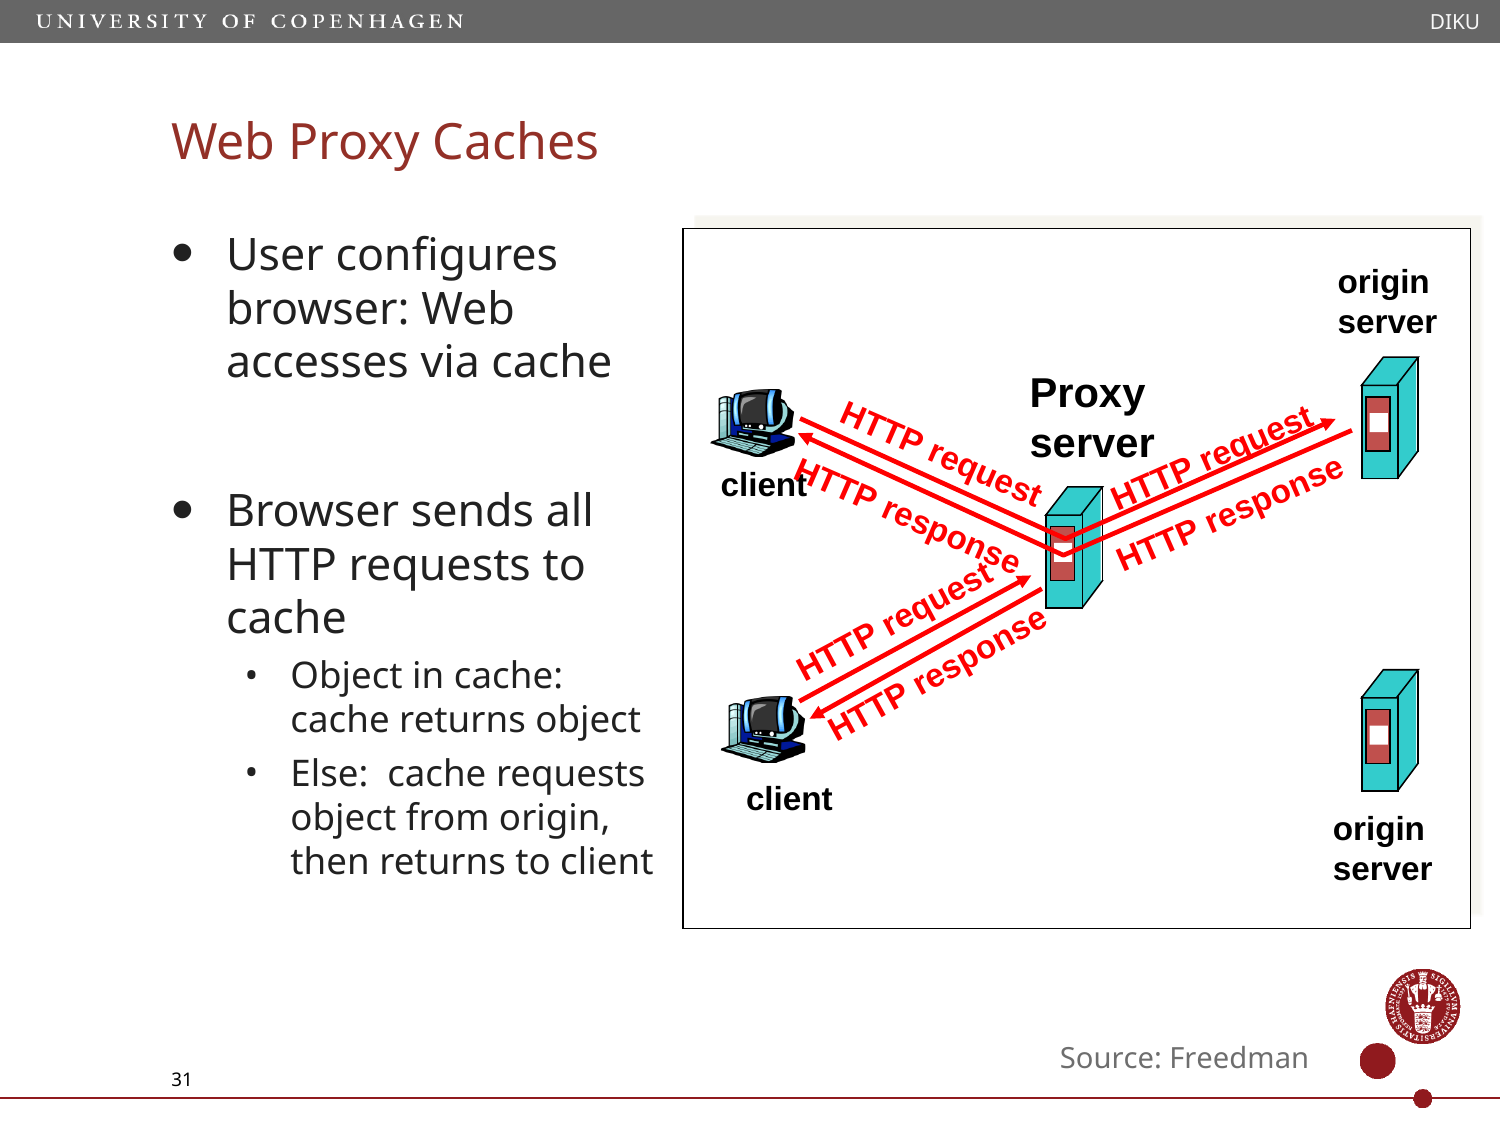

DIKU
# Web Proxy Caches
User configures browser: Web accesses via cache
Browser sends all HTTP requests to cache
Object in cache: cache returns object
Else: cache requests object from origin, then returns to client
origin
server
Proxy
server
HTTP request
HTTP request
client
HTTP response
HTTP response
HTTP request
HTTP response
client
origin
server
Source: Freedman